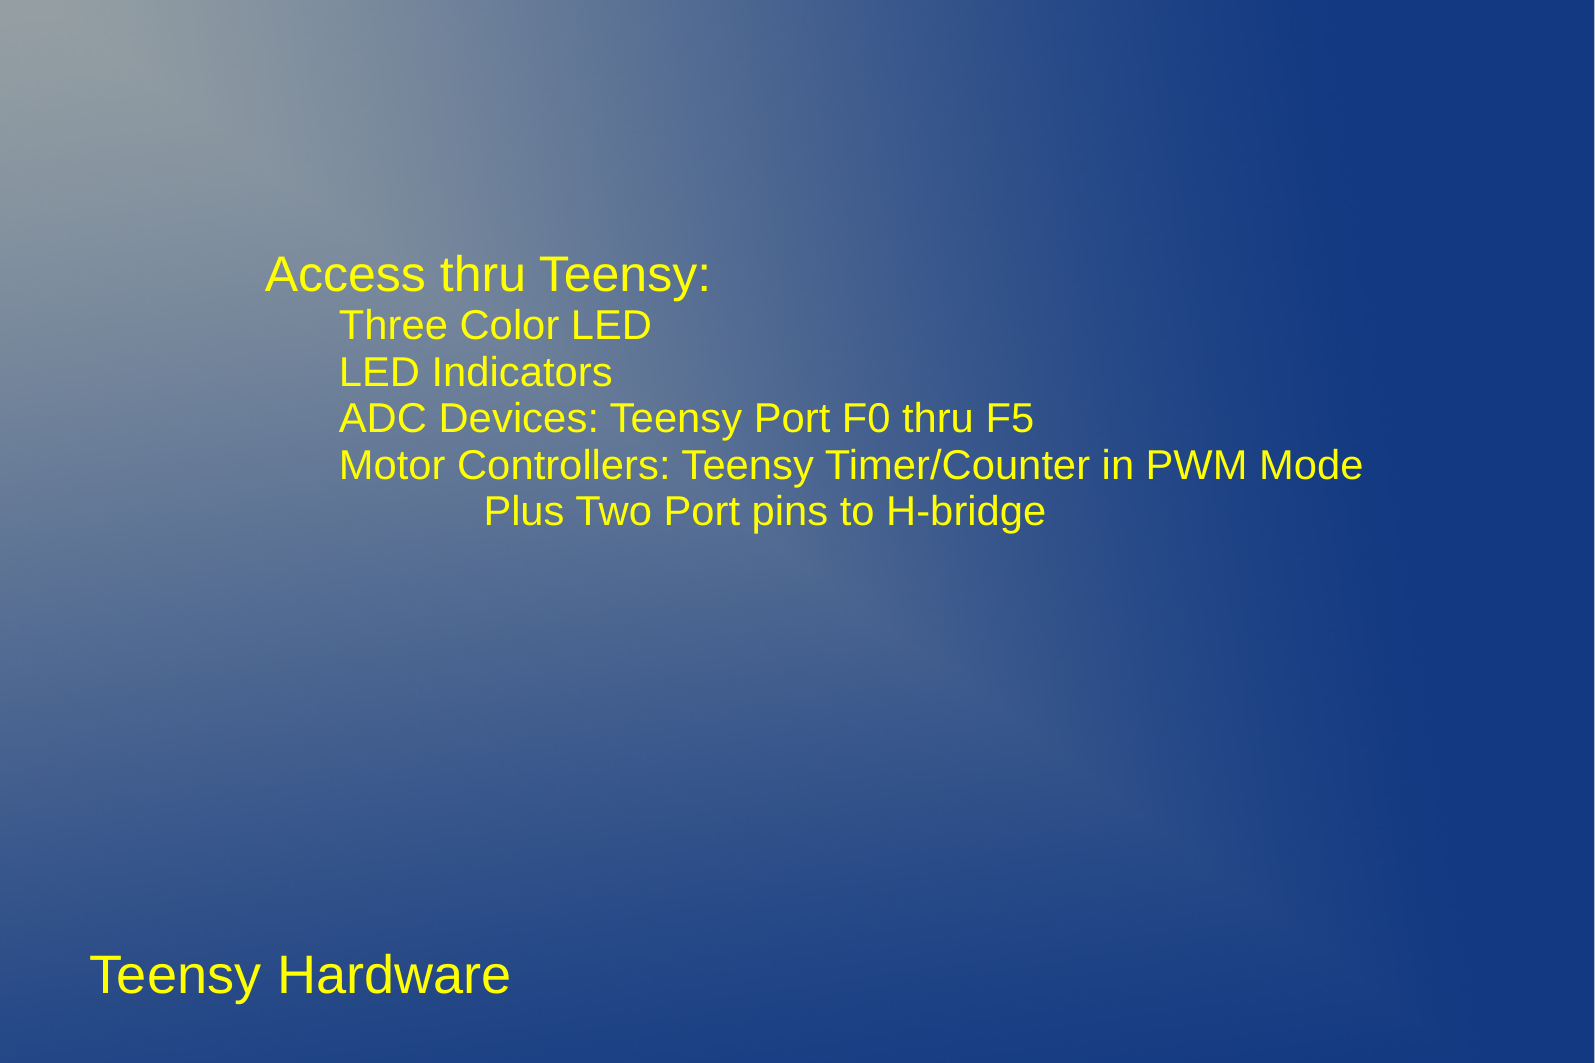

Access thru Teensy:
	Three Color LED
	LED Indicators
	ADC Devices: Teensy Port F0 thru F5
	Motor Controllers: Teensy Timer/Counter in PWM Mode
 Plus Two Port pins to H-bridge
Teensy Hardware